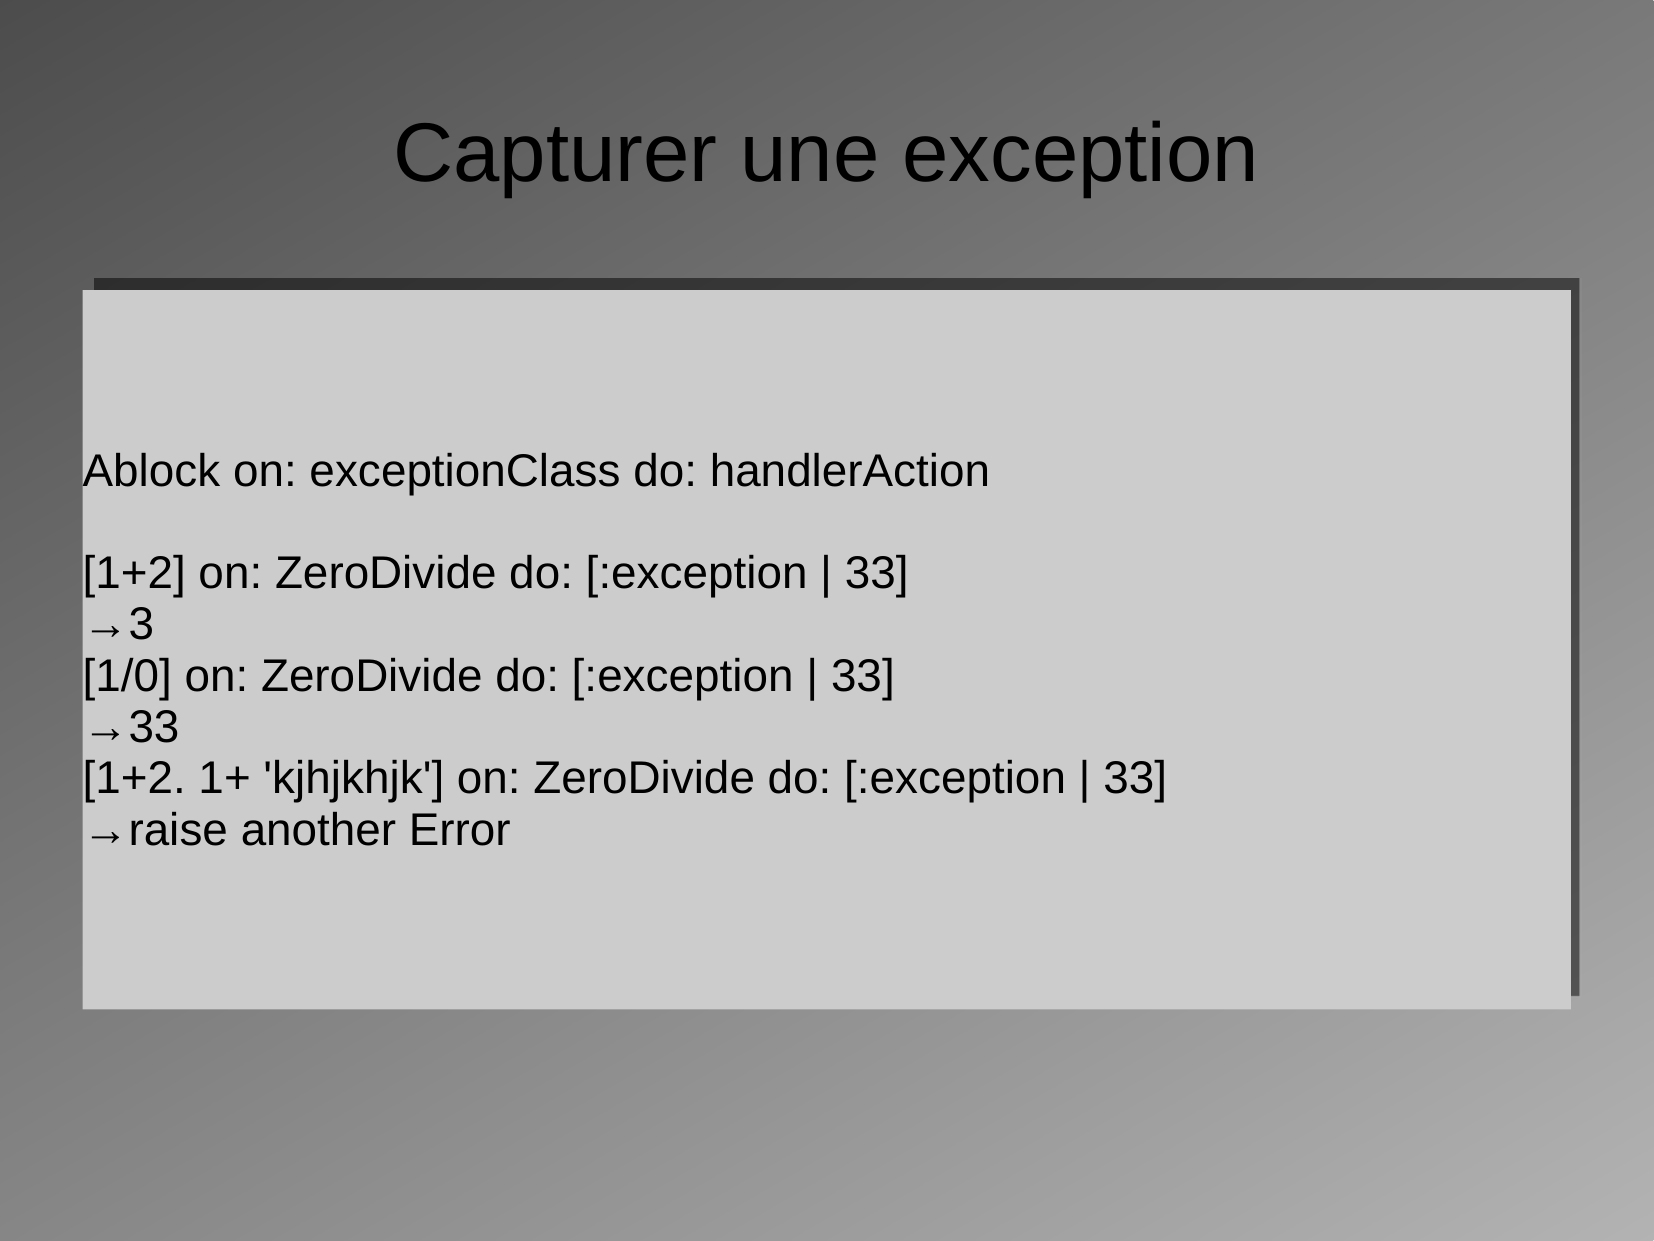

# Capturer une exception
Ablock on: exceptionClass do: handlerAction
[1+2] on: ZeroDivide do: [:exception | 33]
→3
[1/0] on: ZeroDivide do: [:exception | 33]
→33
[1+2. 1+ 'kjhjkhjk'] on: ZeroDivide do: [:exception | 33]
→raise another Error